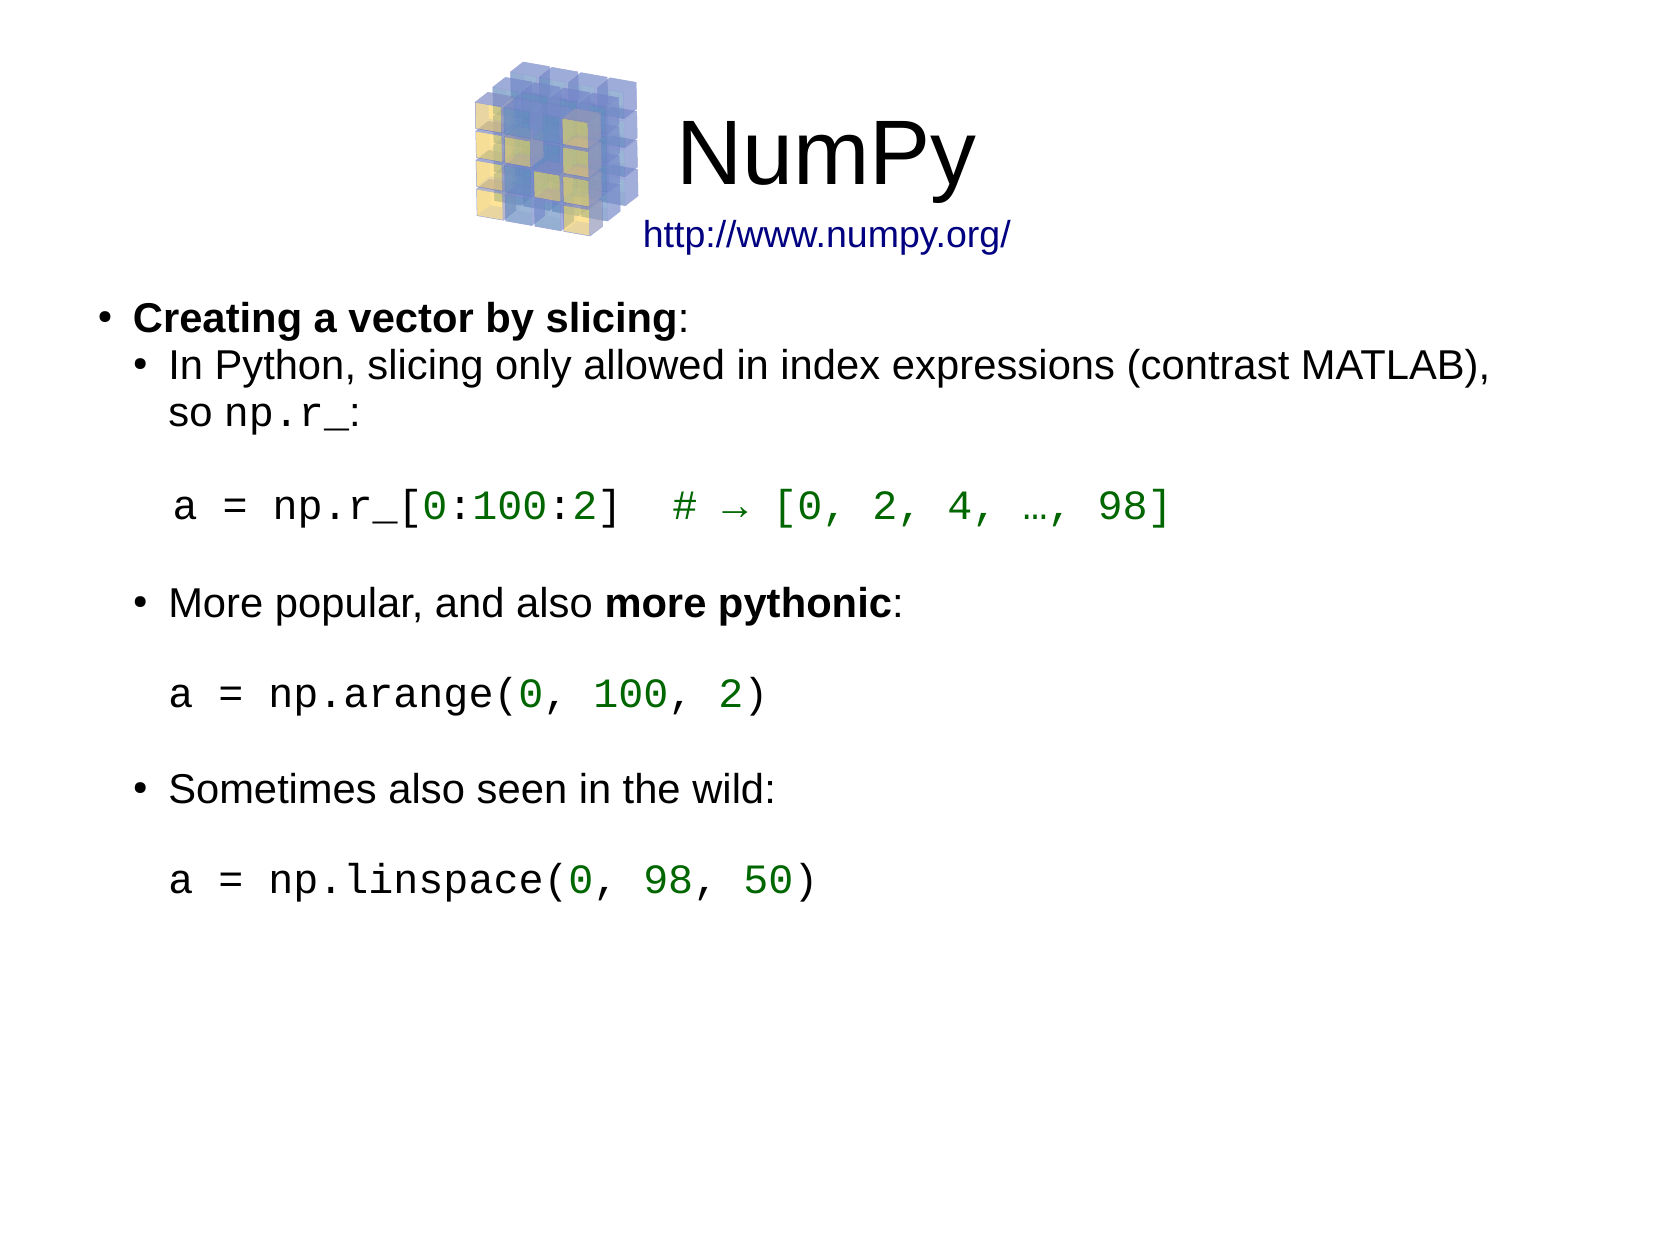

# NumPy
http://www.numpy.org/
Creating a vector by slicing:
In Python, slicing only allowed in index expressions (contrast MATLAB), so np.r_:
	a = np.r_[0:100:2] # → [0, 2, 4, …, 98]
More popular, and also more pythonic:
a = np.arange(0, 100, 2)
Sometimes also seen in the wild:
a = np.linspace(0, 98, 50)